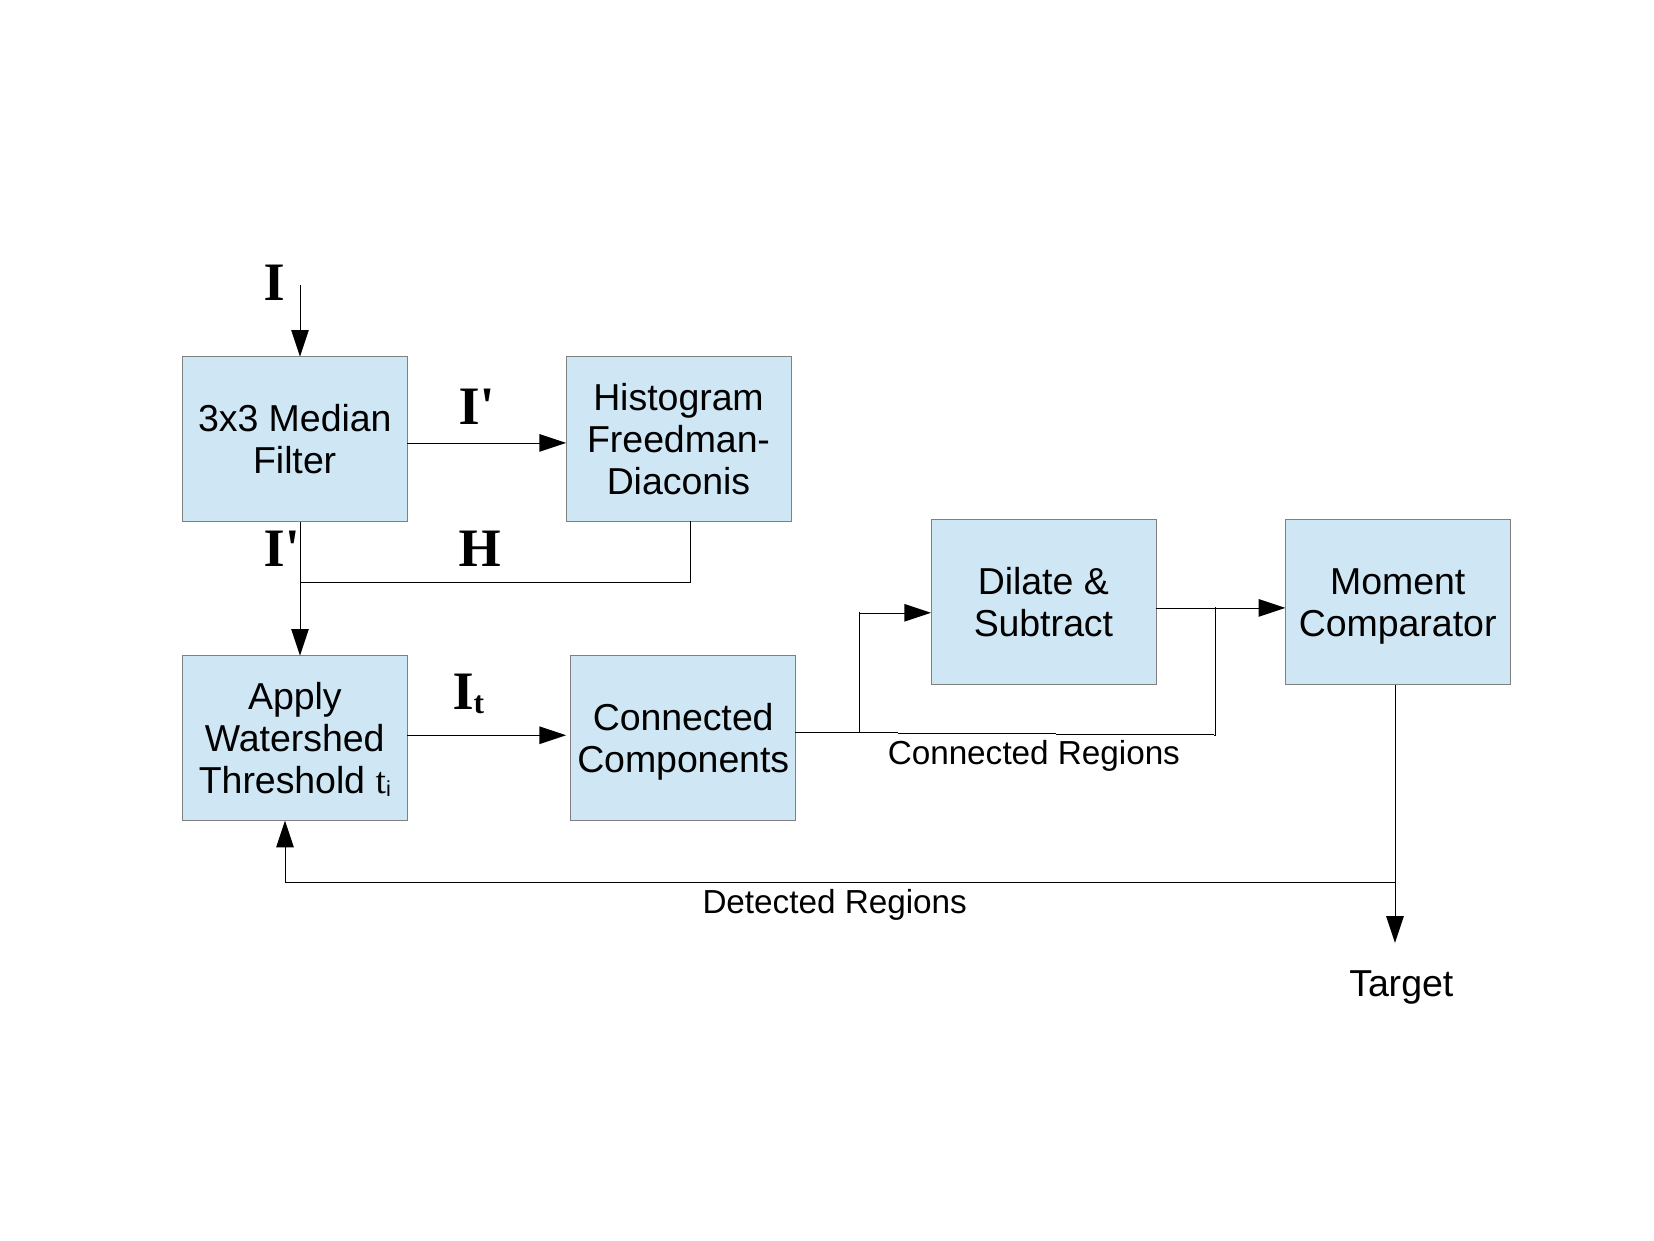

I
Histogram
Freedman-
Diaconis
3x3 Median
Filter
I'
H
I'
Moment
Comparator
Dilate &
Subtract
It
Apply
Watershed
Threshold ti
Connected
Components
Connected Regions
Detected Regions
Target